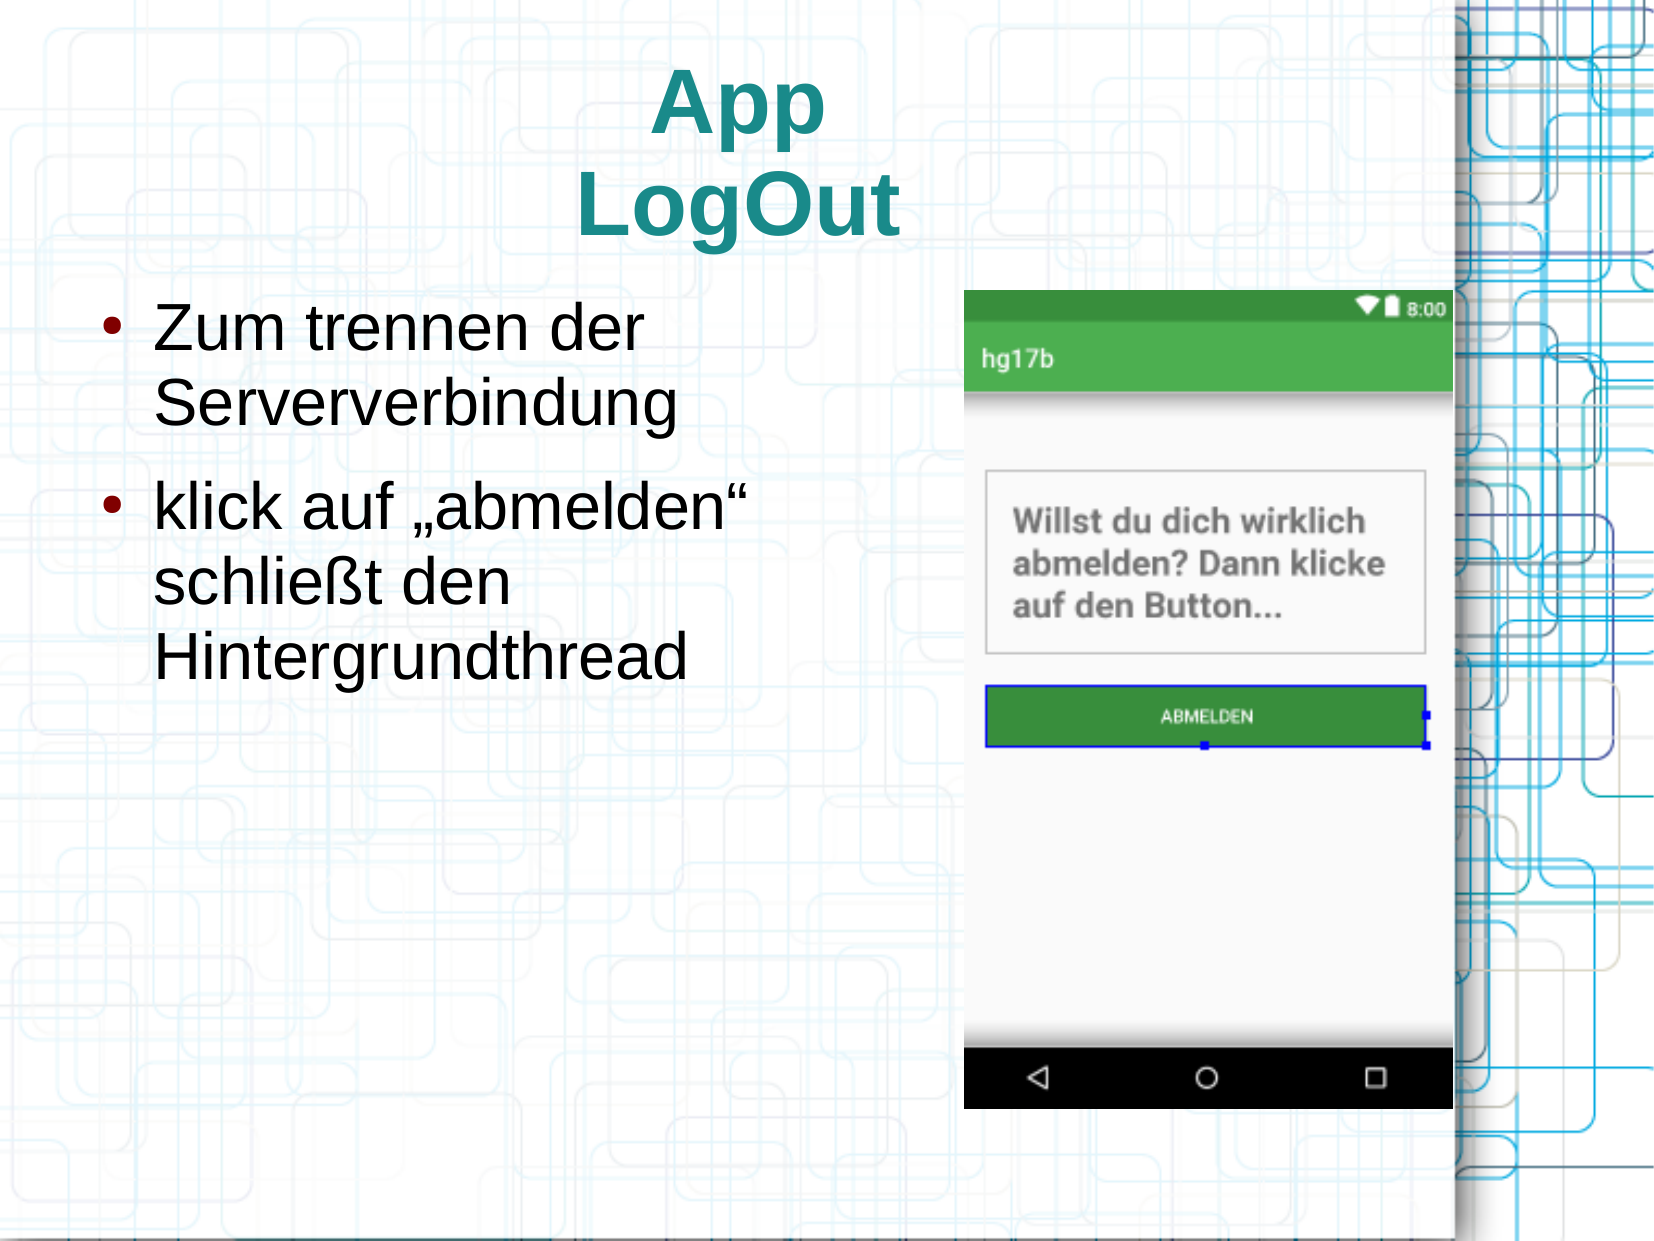

# App LogOut
Zum trennen der Serververbindung
klick auf „abmelden“ schließt den Hintergrundthread